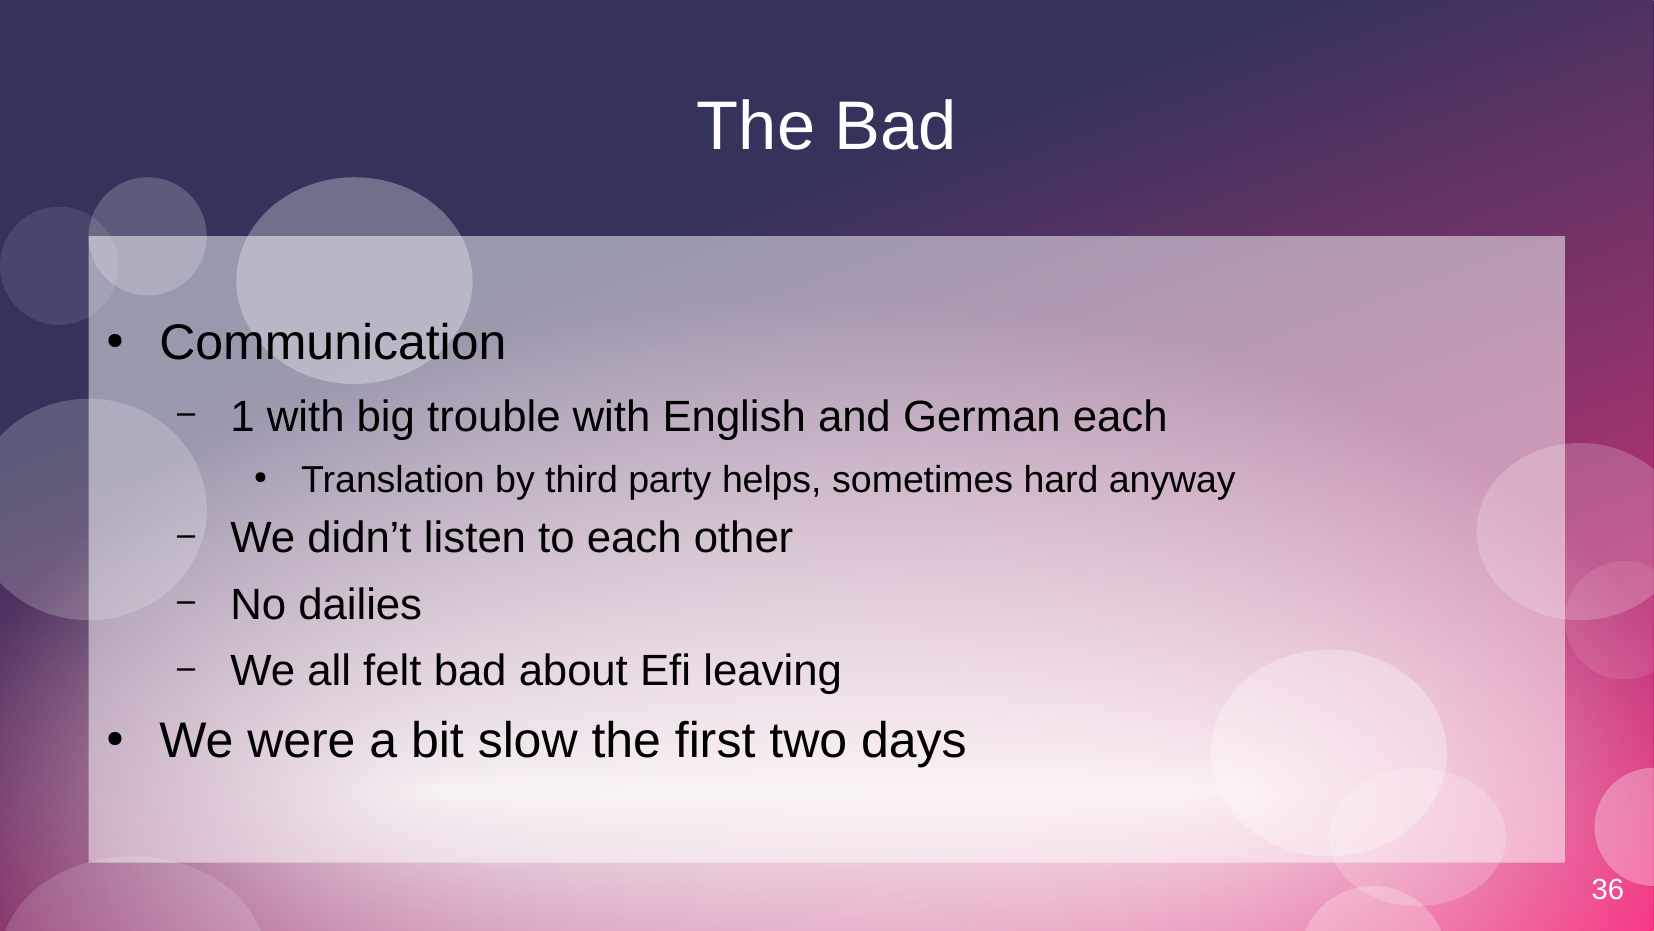

# The Bad
Communication
1 with big trouble with English and German each
Translation by third party helps, sometimes hard anyway
We didn’t listen to each other
No dailies
We all felt bad about Efi leaving
We were a bit slow the first two days